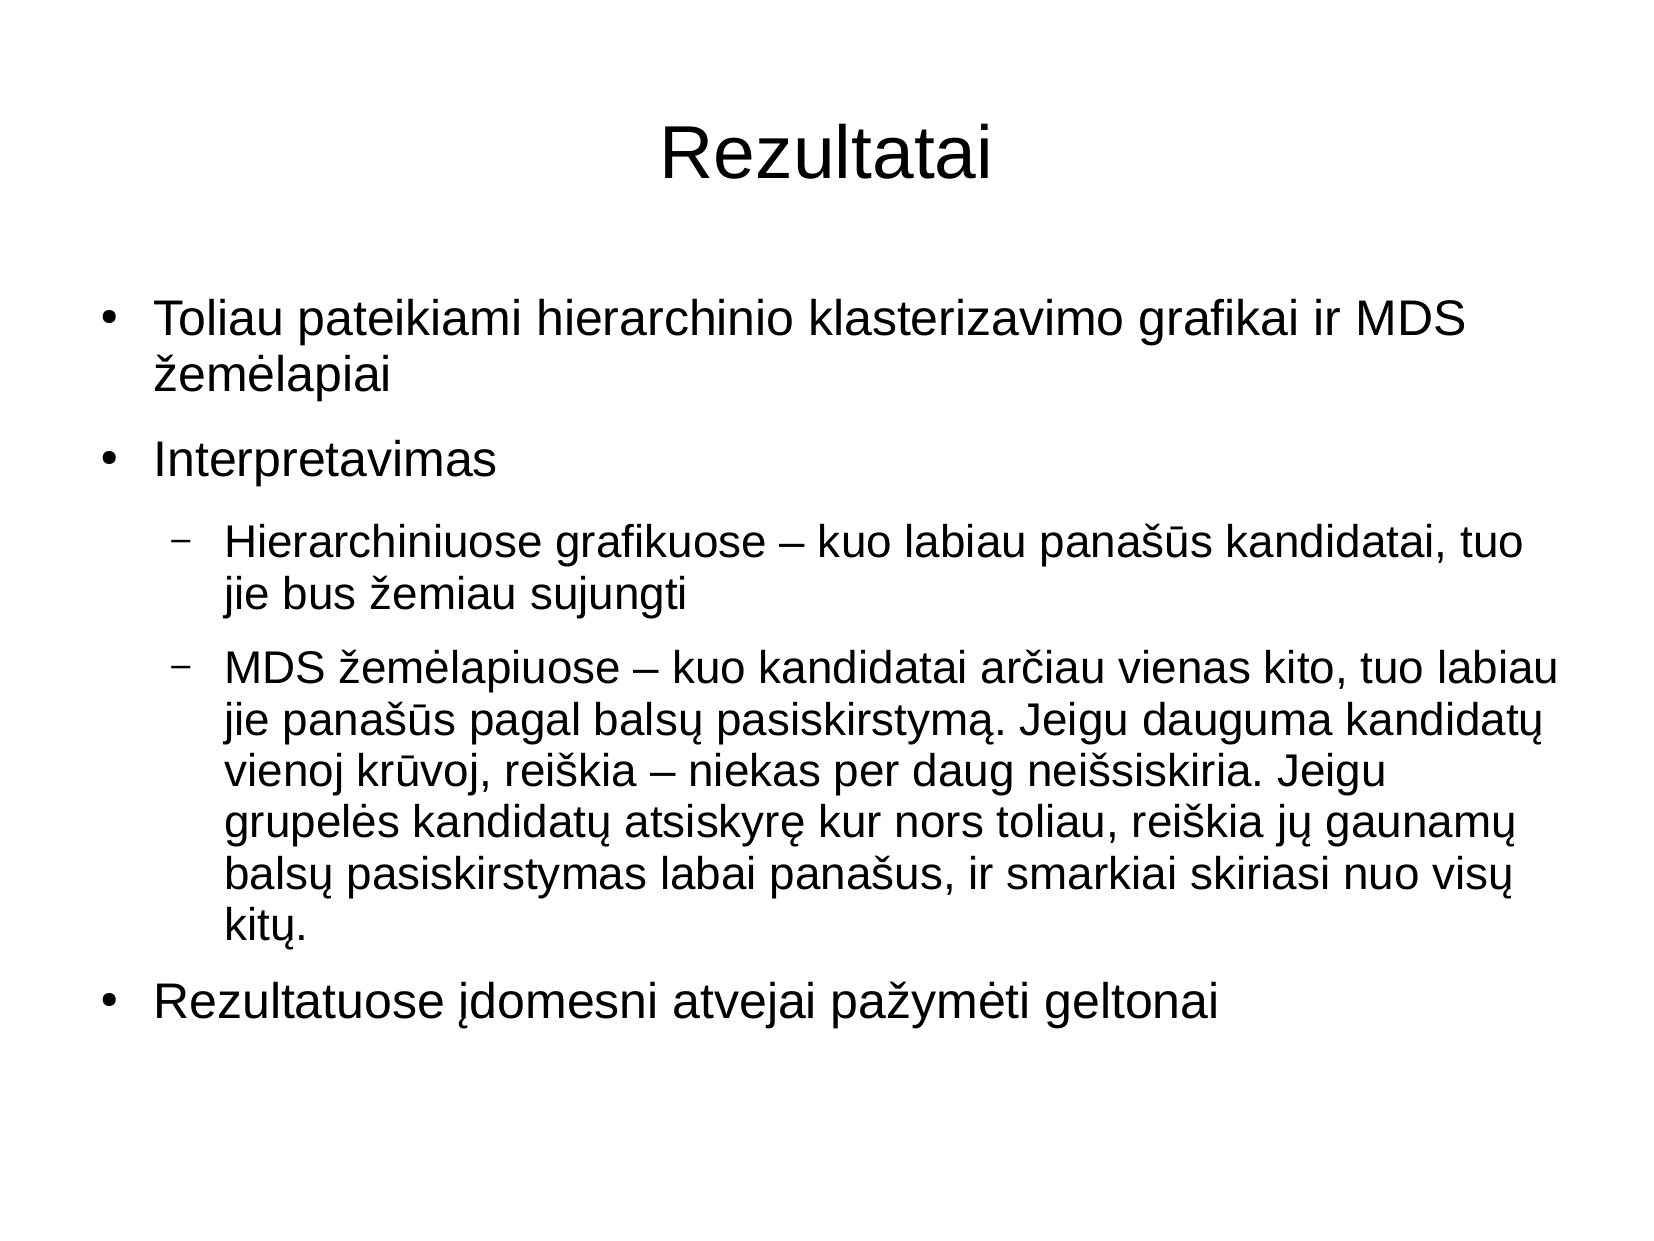

# Rezultatai
Toliau pateikiami hierarchinio klasterizavimo grafikai ir MDS žemėlapiai
Interpretavimas
Hierarchiniuose grafikuose – kuo labiau panašūs kandidatai, tuo jie bus žemiau sujungti
MDS žemėlapiuose – kuo kandidatai arčiau vienas kito, tuo labiau jie panašūs pagal balsų pasiskirstymą. Jeigu dauguma kandidatų vienoj krūvoj, reiškia – niekas per daug neišsiskiria. Jeigu grupelės kandidatų atsiskyrę kur nors toliau, reiškia jų gaunamų balsų pasiskirstymas labai panašus, ir smarkiai skiriasi nuo visų kitų.
Rezultatuose įdomesni atvejai pažymėti geltonai